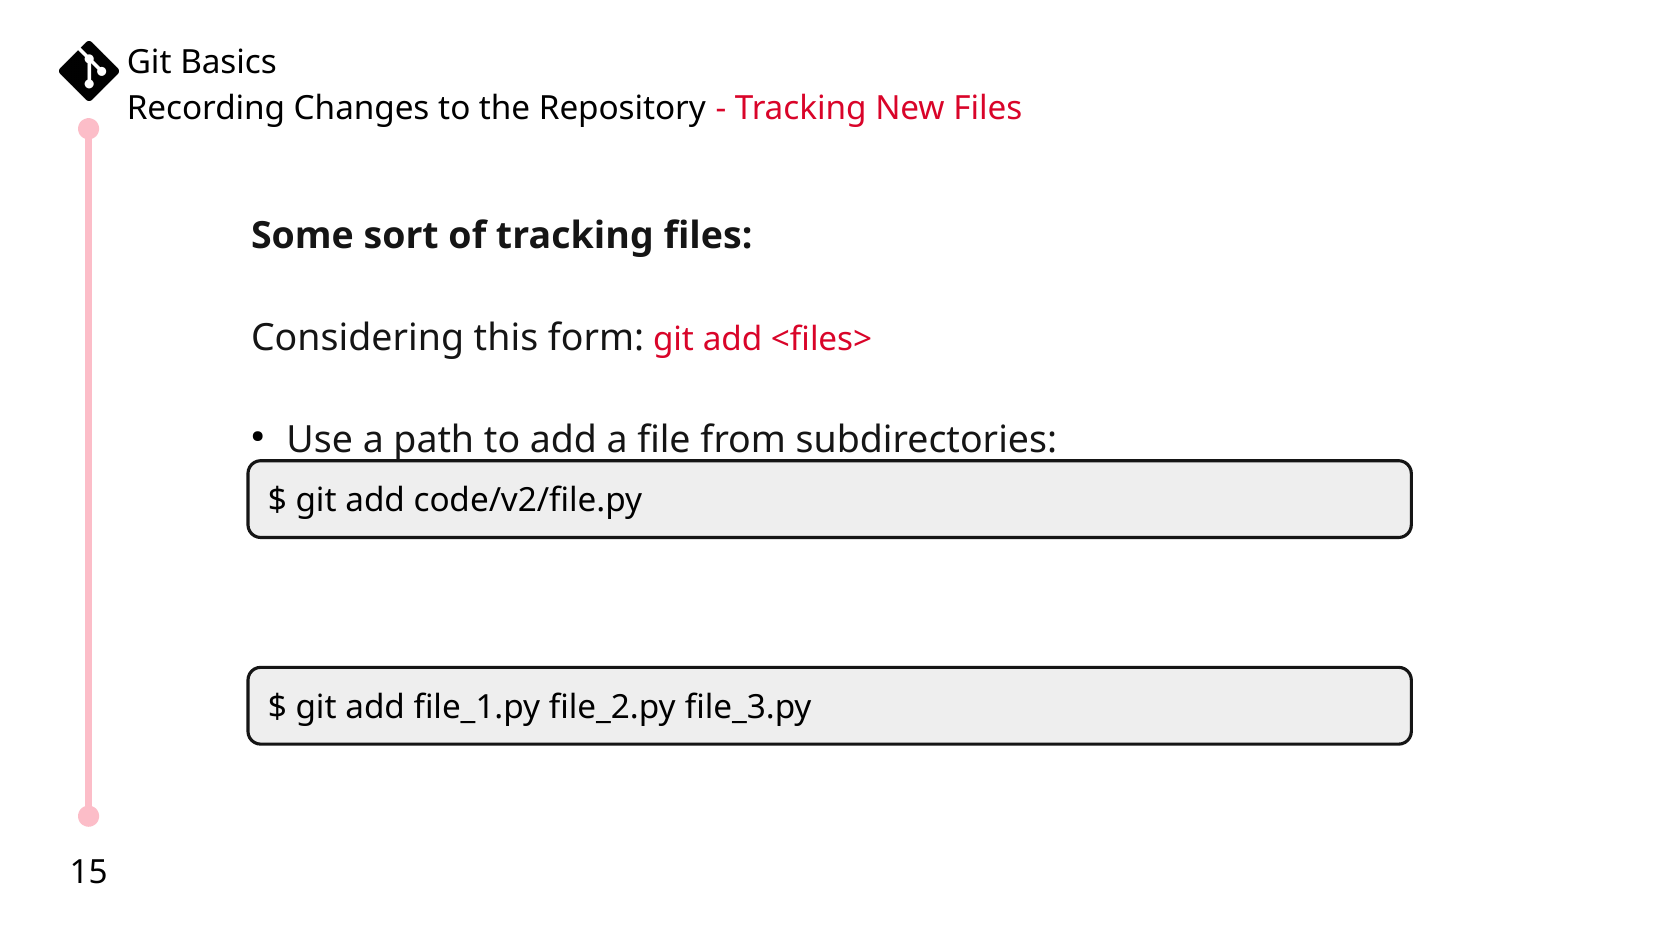

Git Basics
Recording Changes to the Repository - Tracking New Files
Some sort of tracking files:
Considering this form: git add <files>
Use a path to add a file from subdirectories:
Add multiple file at once (you also can add multiple path):
$ git add code/v2/file.py
$ git add file_1.py file_2.py file_3.py
15